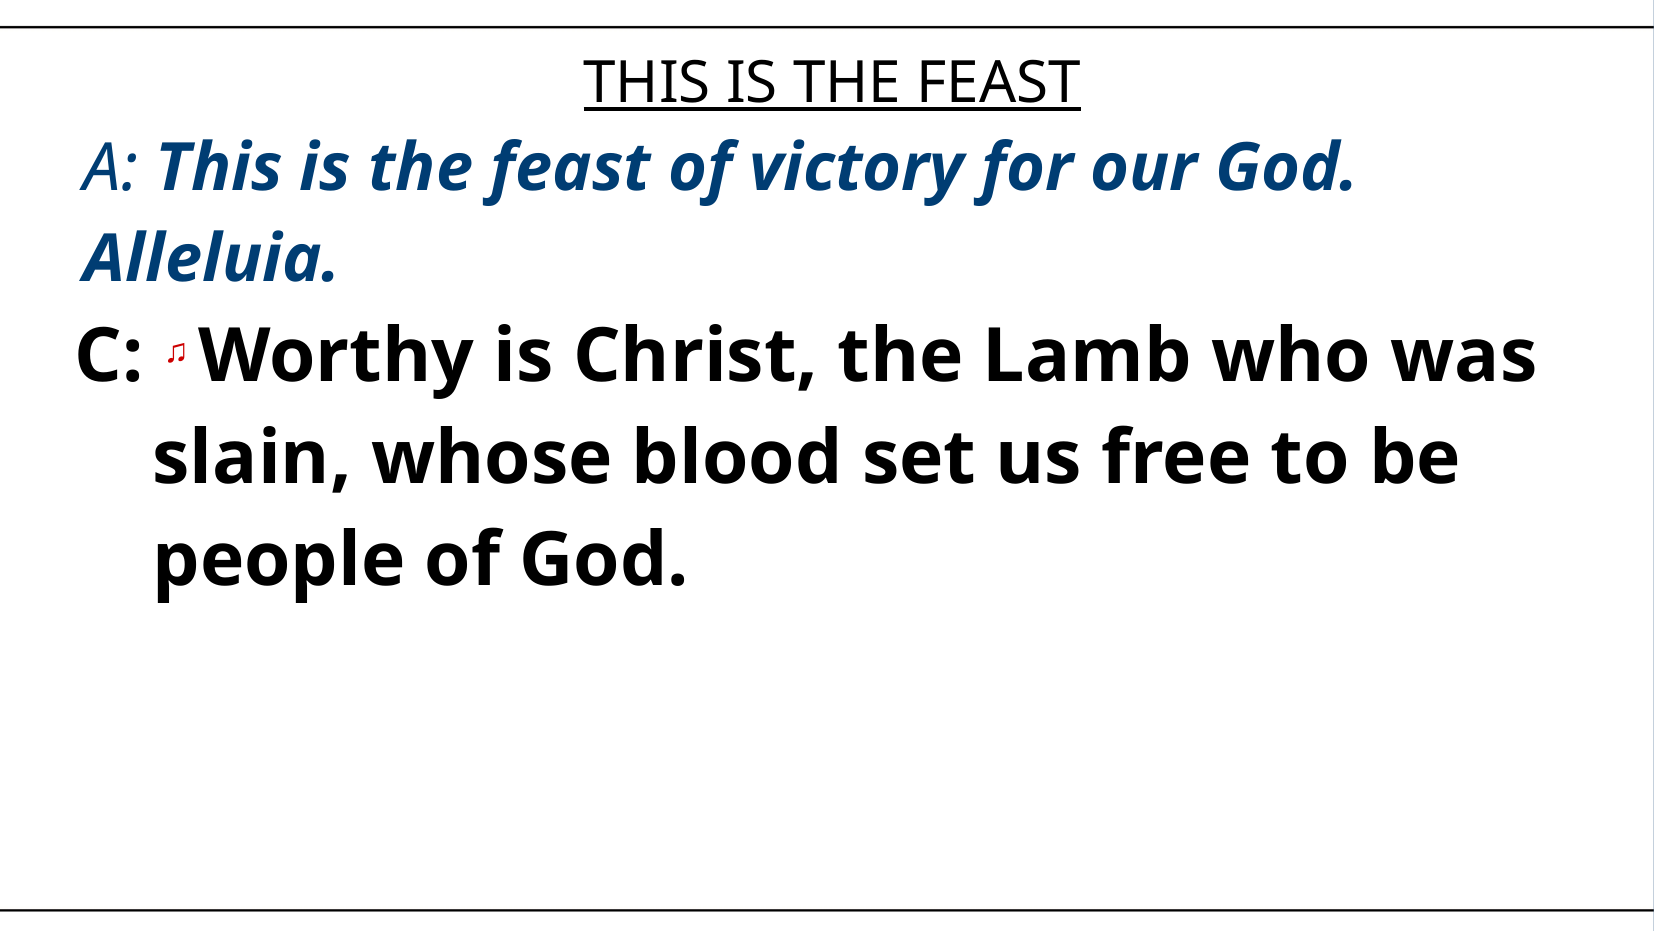

THIS IS THE FEAST
A: This is the feast of victory for our God. Alleluia.
C: ♫ Worthy is Christ, the Lamb who was
 slain, whose blood set us free to be
 people of God.